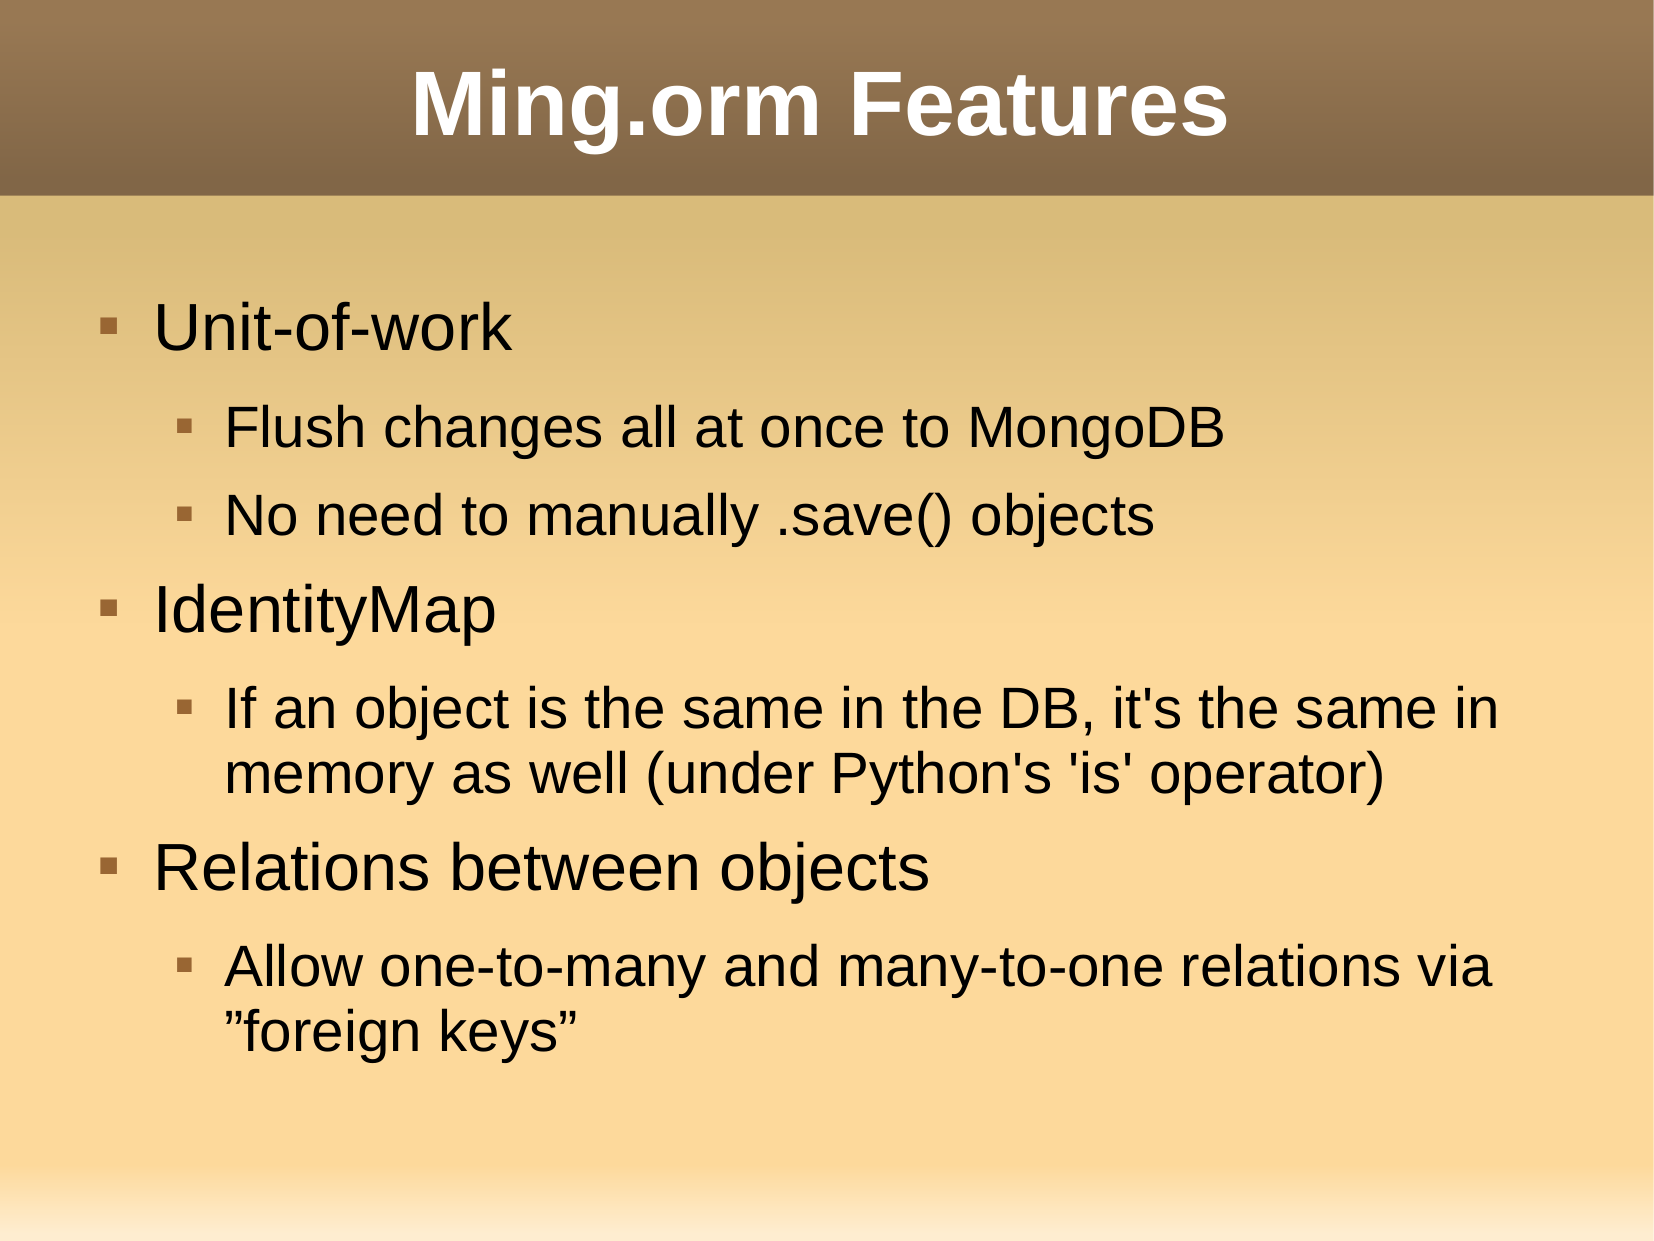

# Ming.orm Features
Unit-of-work
Flush changes all at once to MongoDB
No need to manually .save() objects
IdentityMap
If an object is the same in the DB, it's the same in memory as well (under Python's 'is' operator)
Relations between objects
Allow one-to-many and many-to-one relations via ”foreign keys”